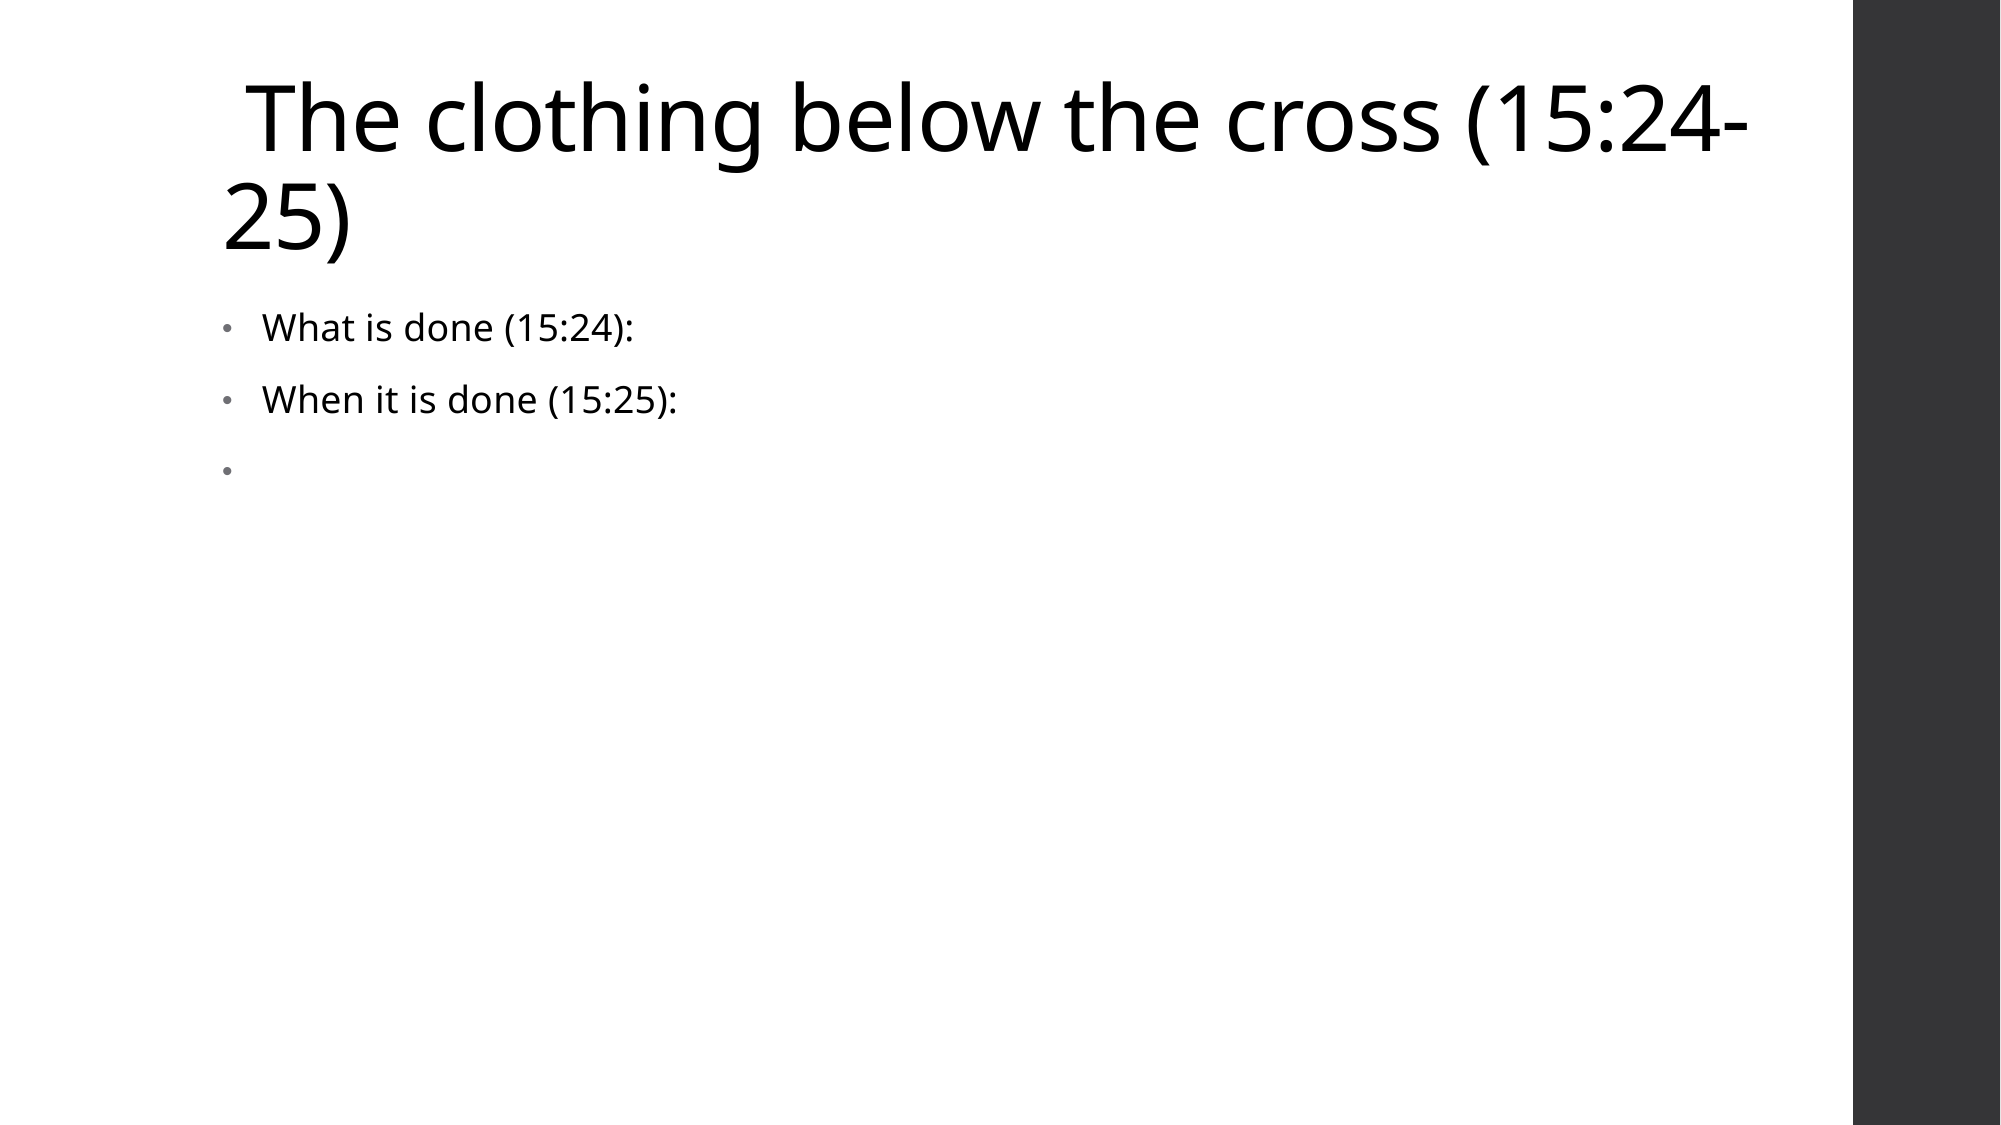

# The clothing below the cross (15:24-25)
 What is done (15:24):
 When it is done (15:25):